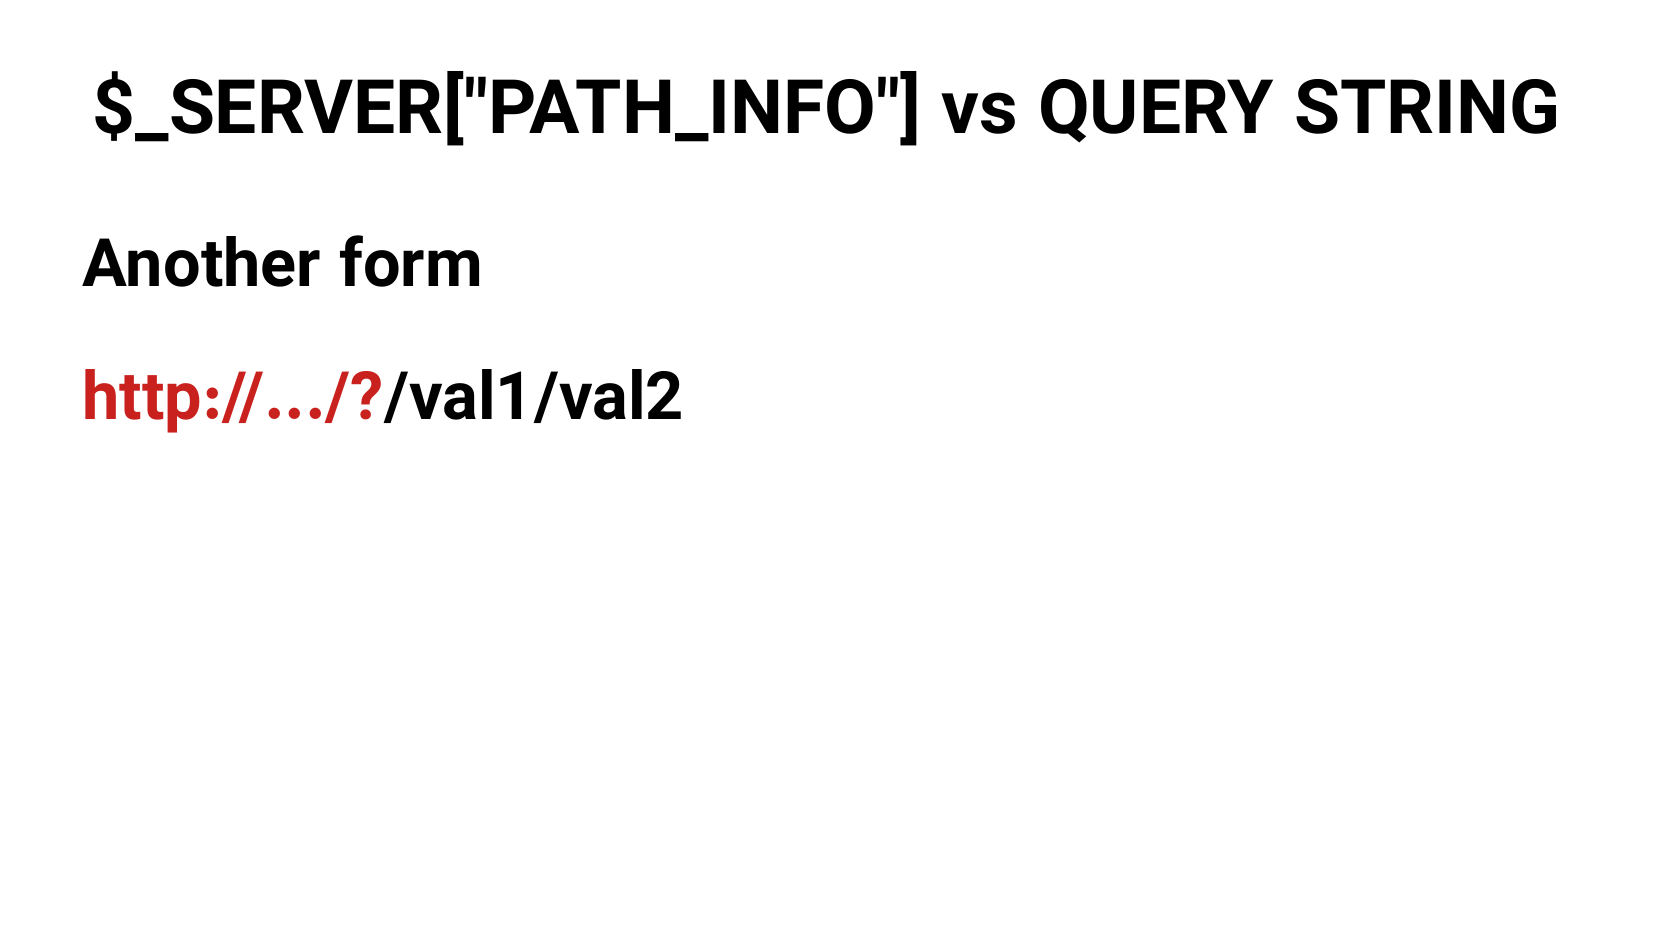

# $_SERVER["PATH_INFO"] vs QUERY STRING
Another form
http://.../?/val1/val2